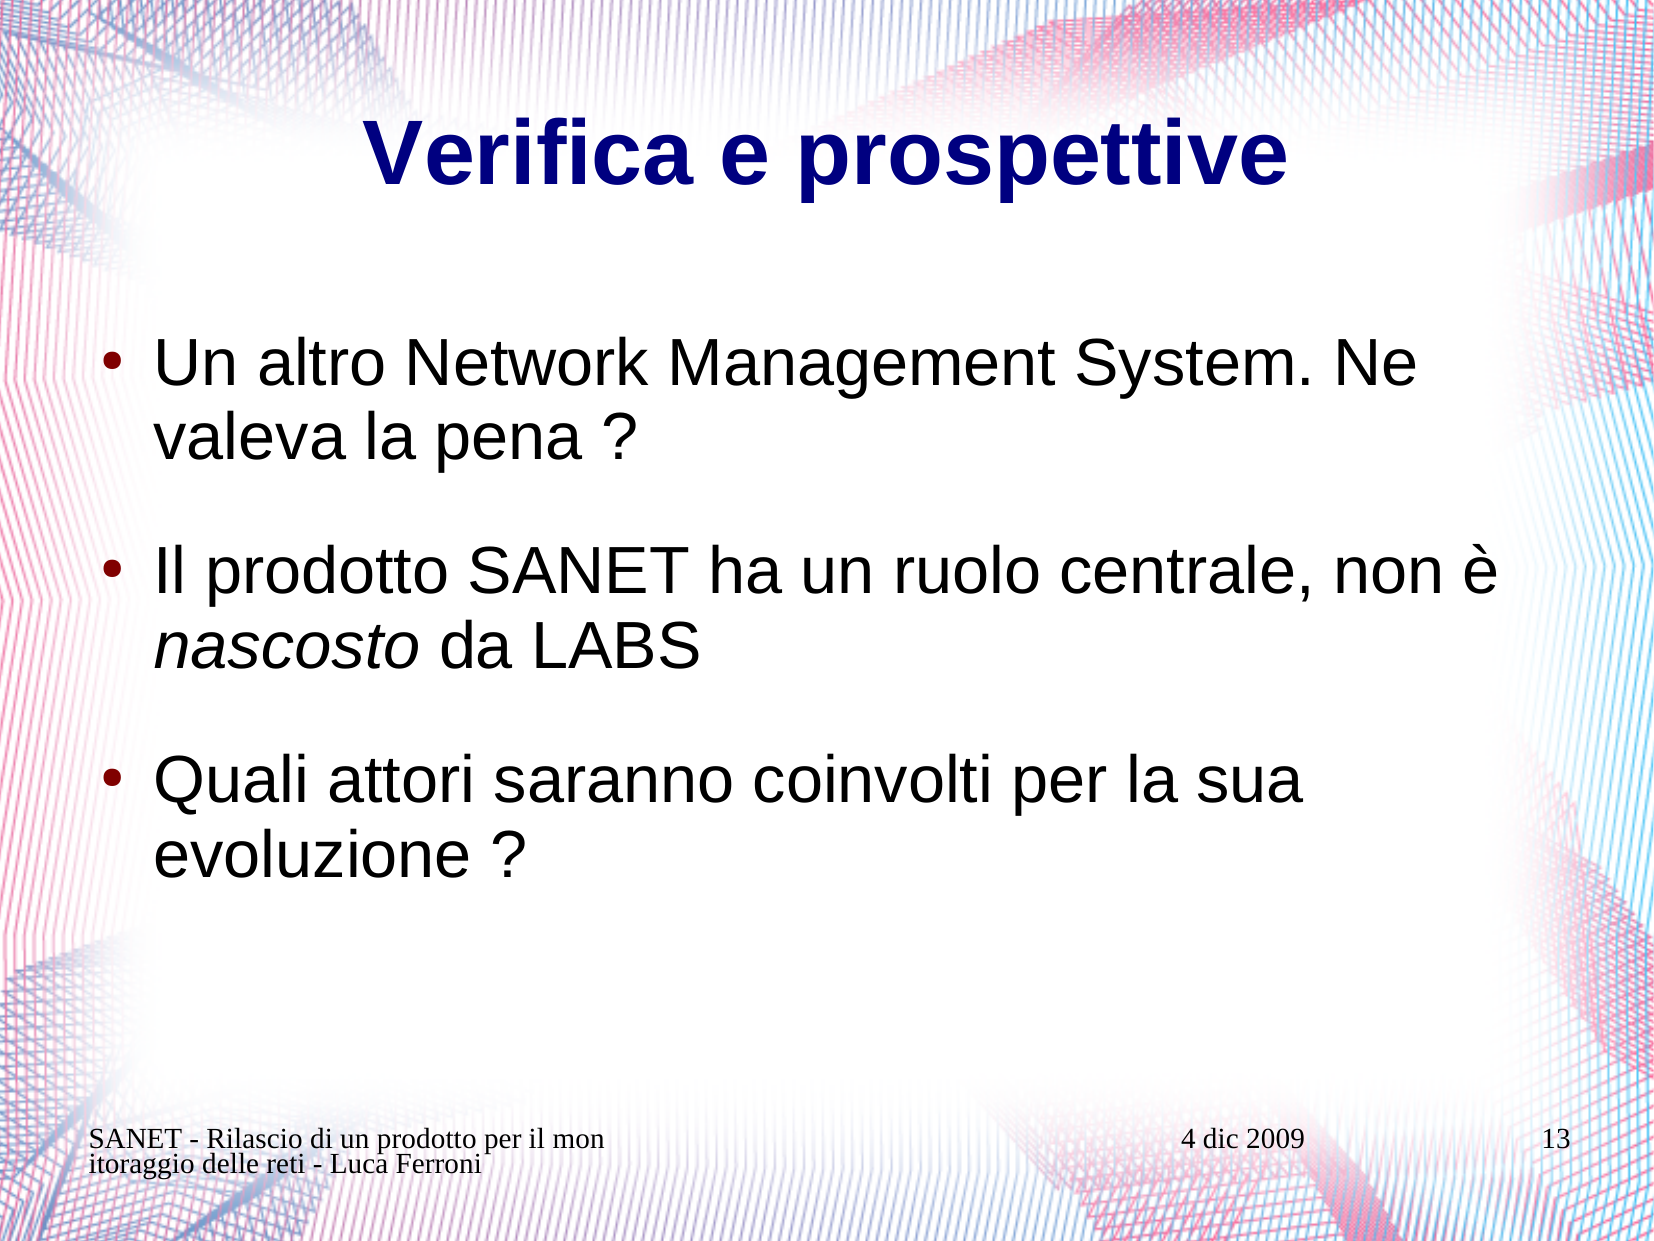

# Verifica e prospettive
Un altro Network Management System. Ne valeva la pena ?
Il prodotto SANET ha un ruolo centrale, non è nascosto da LABS
Quali attori saranno coinvolti per la sua evoluzione ?
SANET - Rilascio di un prodotto per il monitoraggio delle reti - Luca Ferroni
13
4 dic 2009